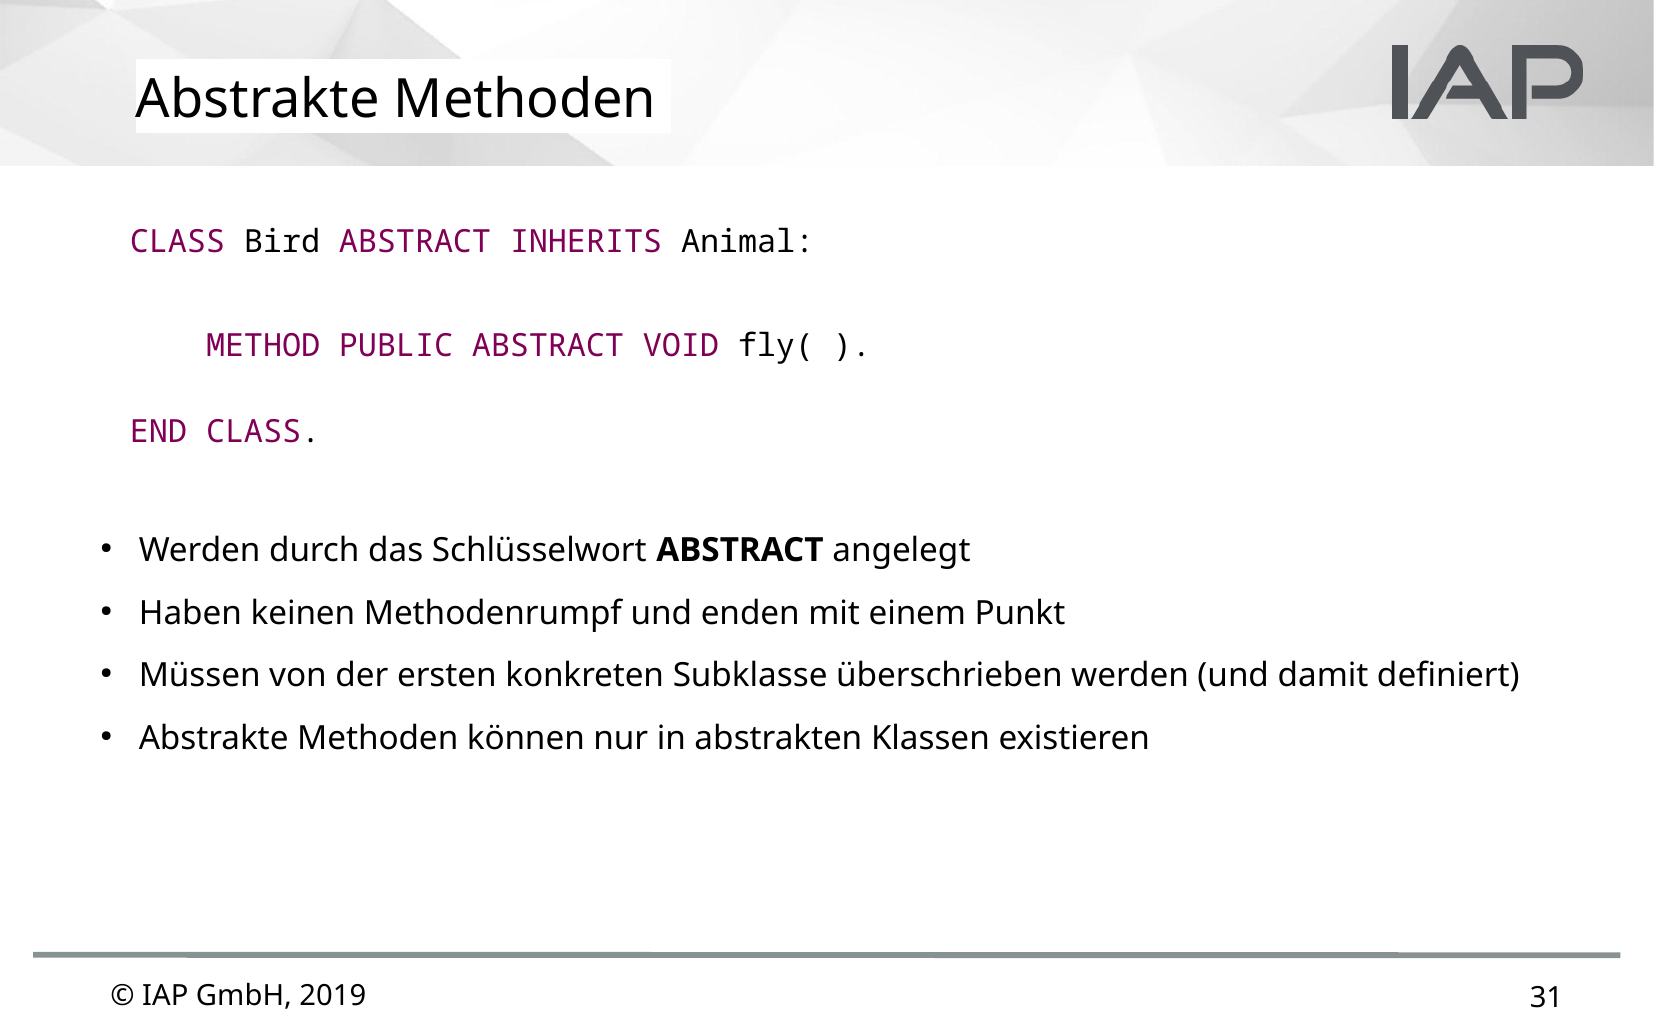

# Abstrakte Methoden
CLASS Bird ABSTRACT INHERITS Animal:
 METHOD PUBLIC ABSTRACT VOID fly( ).
END CLASS.
Werden durch das Schlüsselwort ABSTRACT angelegt
Haben keinen Methodenrumpf und enden mit einem Punkt
Müssen von der ersten konkreten Subklasse überschrieben werden (und damit definiert)
Abstrakte Methoden können nur in abstrakten Klassen existieren
© IAP GmbH, 2019
31